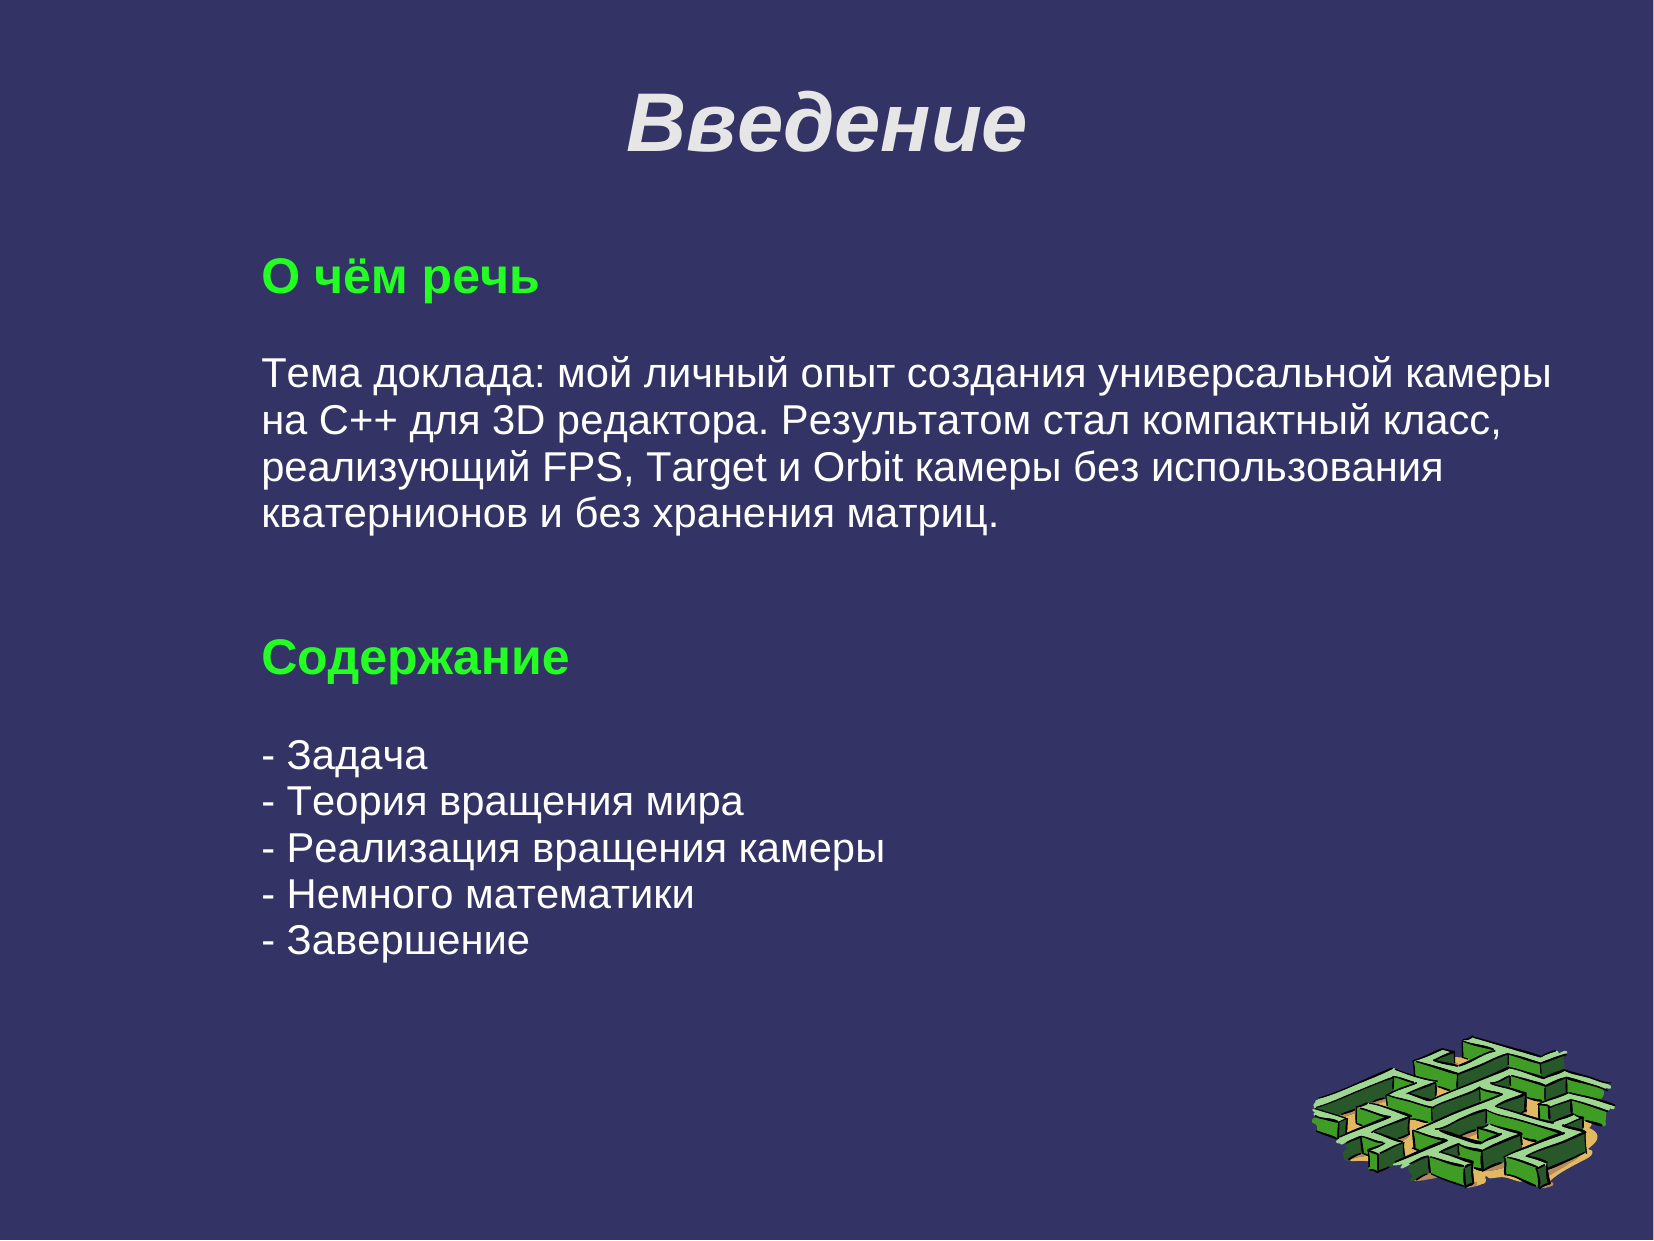

# Введение
О чём речь
Тема доклада: мой личный опыт создания универсальной камеры на С++ для 3D редактора. Результатом стал компактный класс, реализующий FPS, Target и Orbit камеры без использования кватернионов и без хранения матриц.
Содержание
- Задача
- Теория вращения мира
- Реализация вращения камеры
- Немного математики
- Завершение